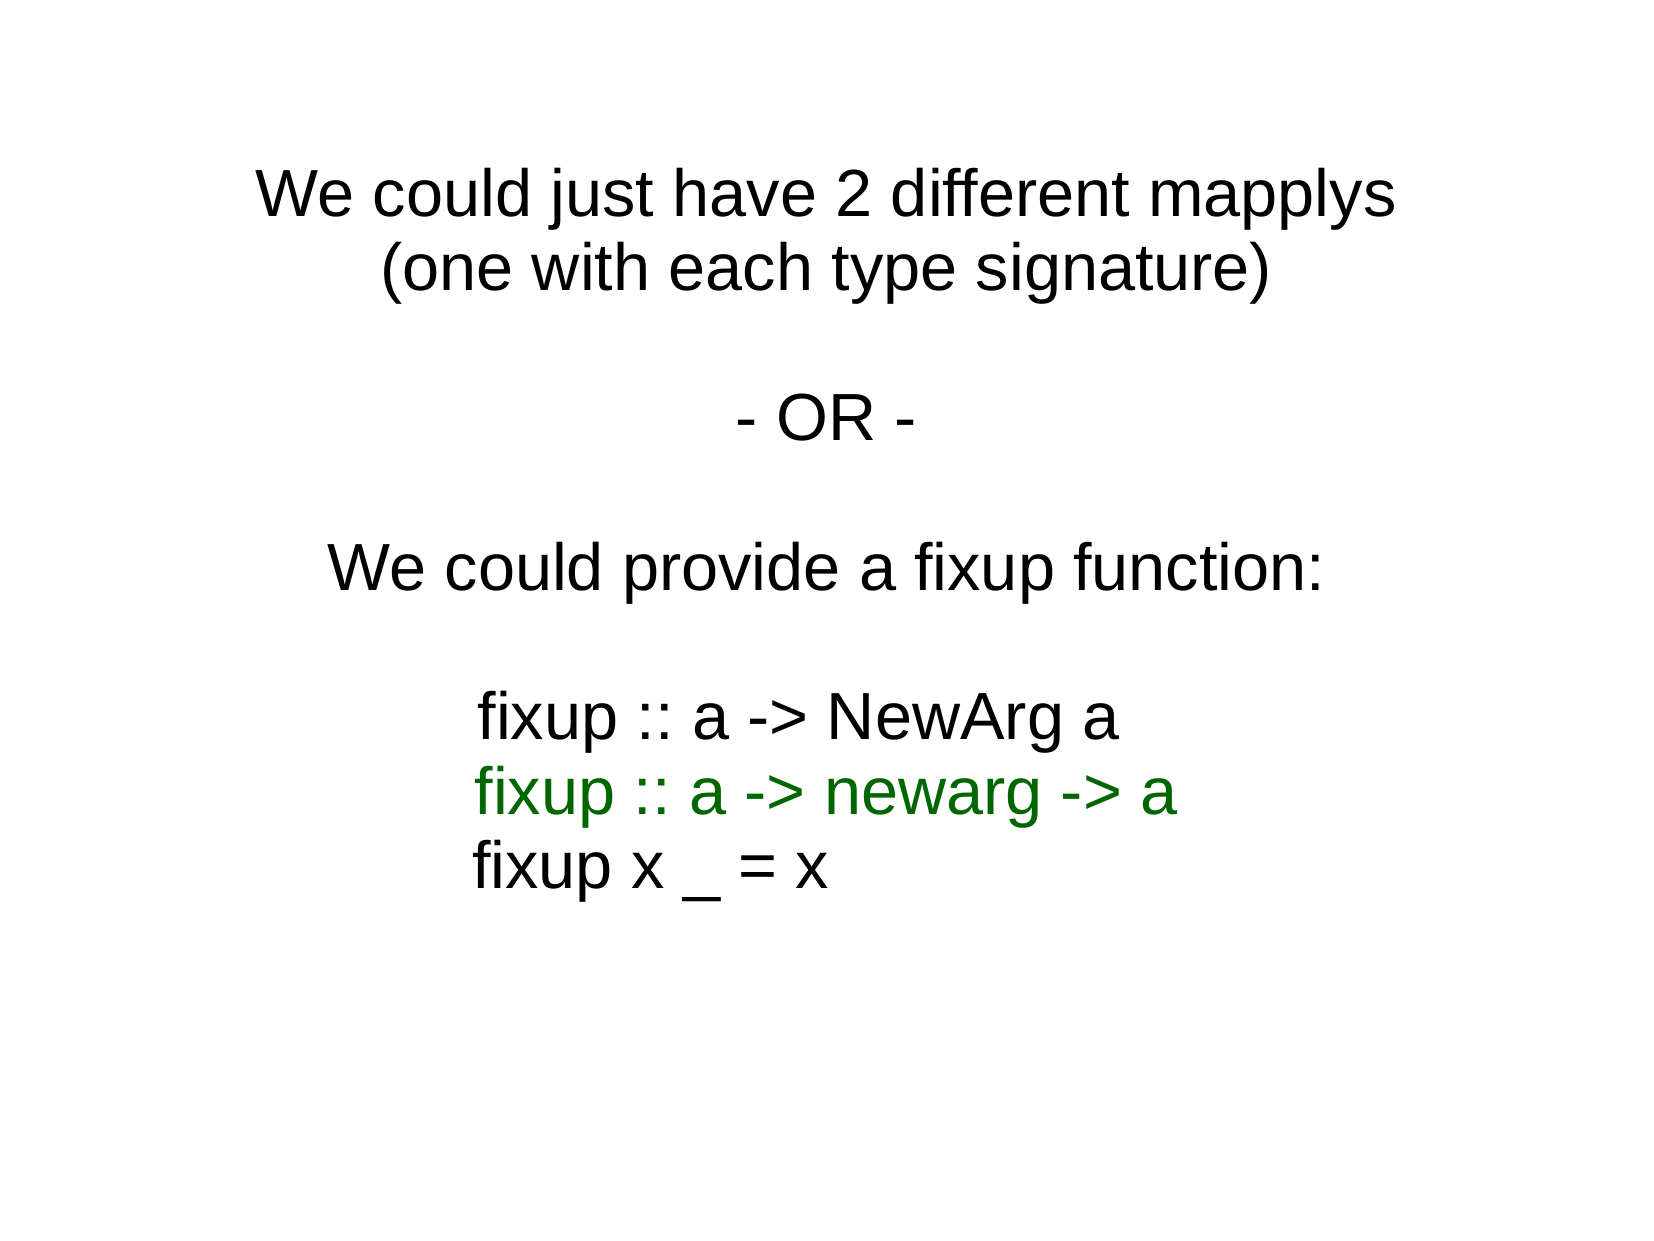

# We could just have 2 different mapplys
(one with each type signature)
- OR -
We could provide a fixup function:
fixup :: a -> NewArg a
fixup :: a -> newarg -> a
fixup x _ = x